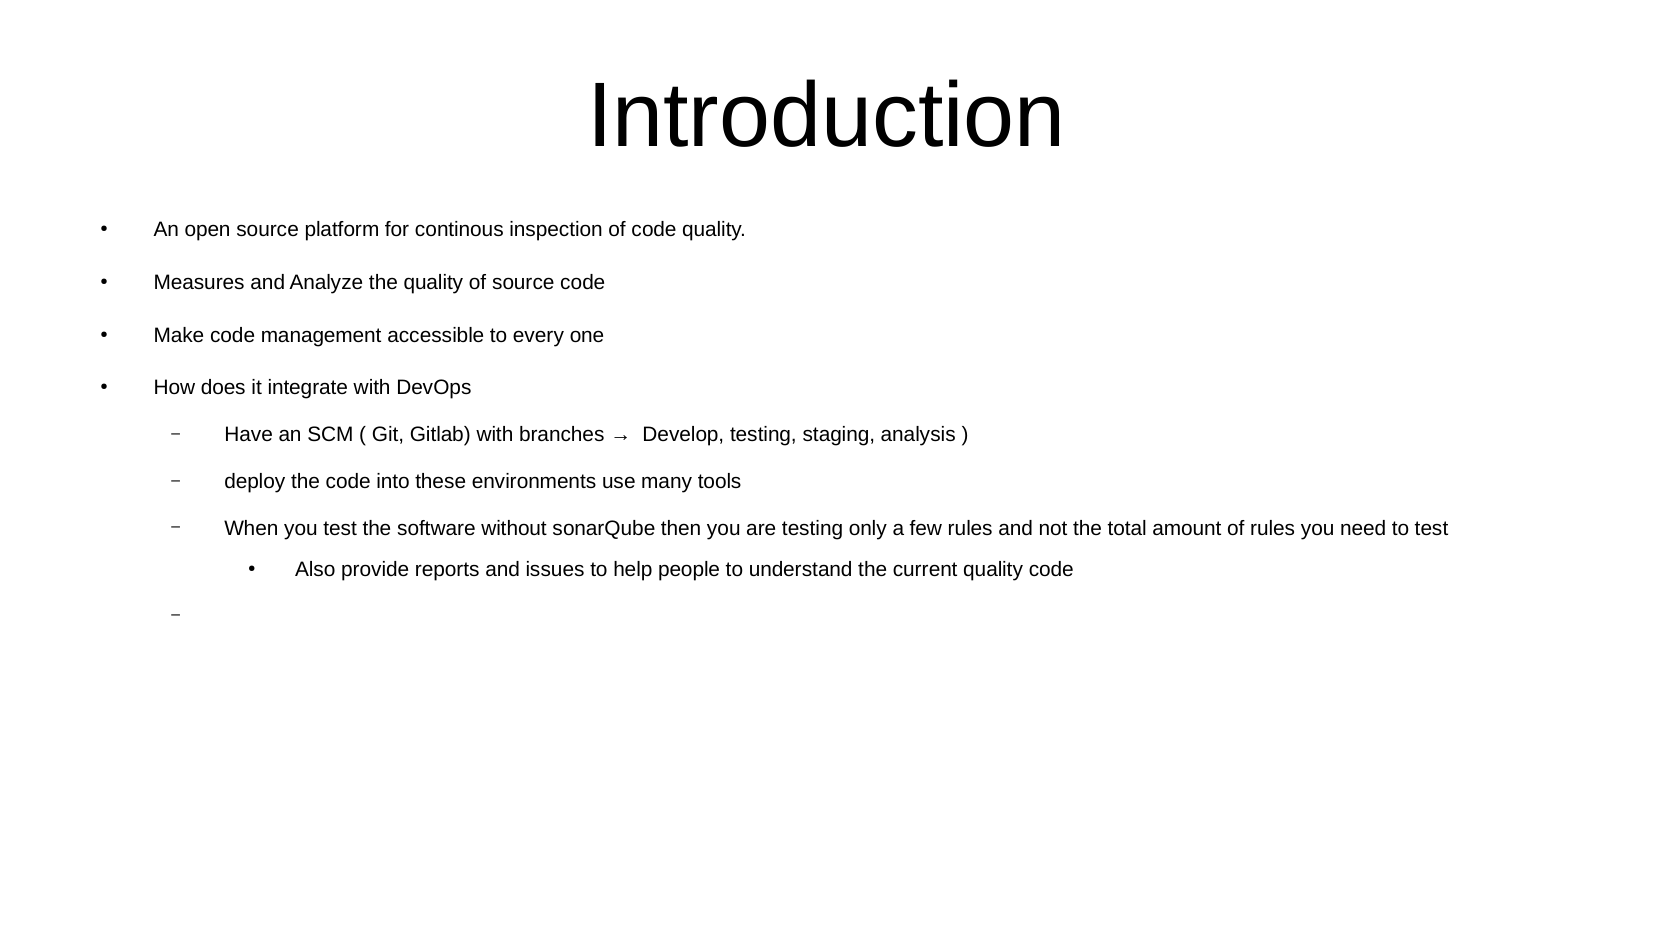

# Introduction
An open source platform for continous inspection of code quality.
Measures and Analyze the quality of source code
Make code management accessible to every one
How does it integrate with DevOps
Have an SCM ( Git, Gitlab) with branches → Develop, testing, staging, analysis )
deploy the code into these environments use many tools
When you test the software without sonarQube then you are testing only a few rules and not the total amount of rules you need to test
Also provide reports and issues to help people to understand the current quality code